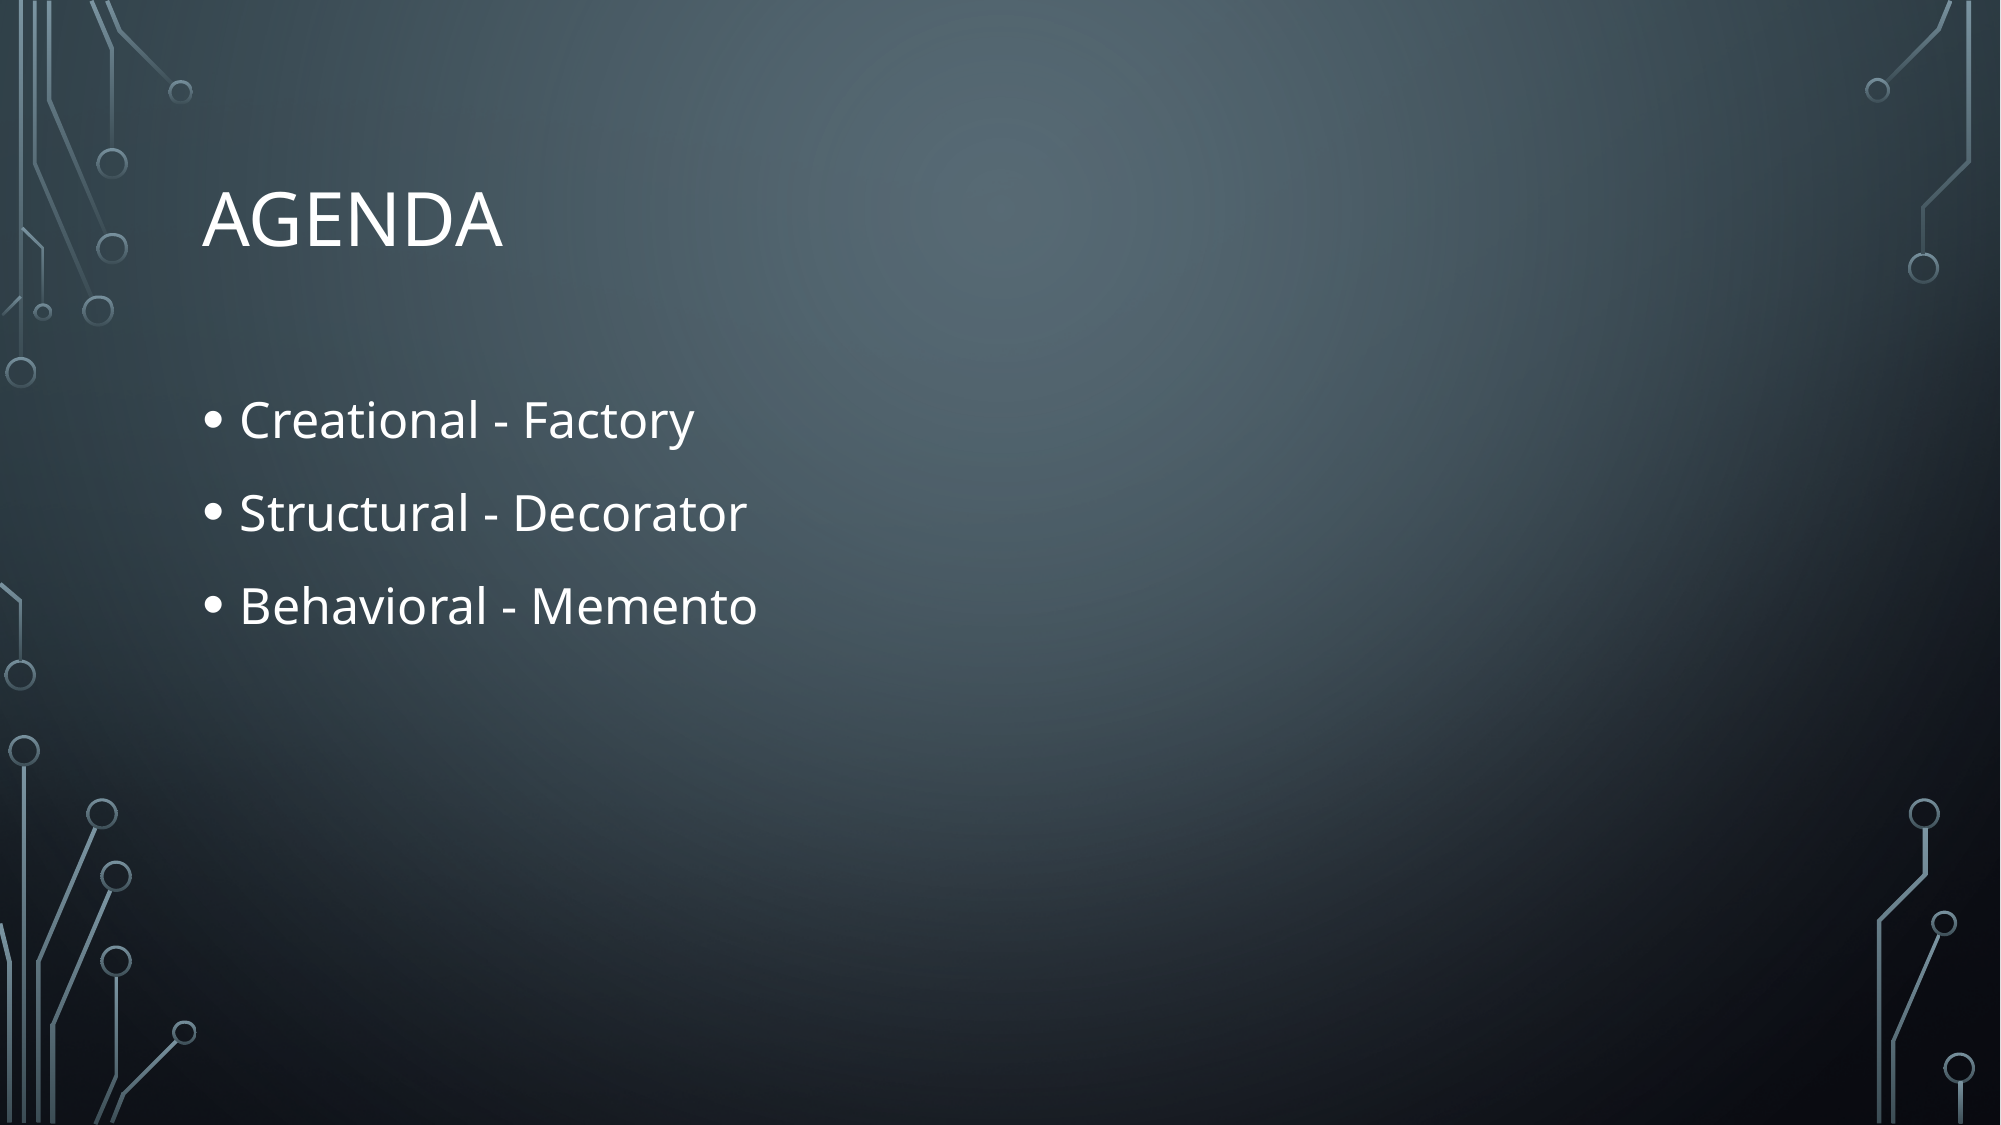

# Agenda
Creational - Factory
Structural - Decorator
Behavioral - Memento